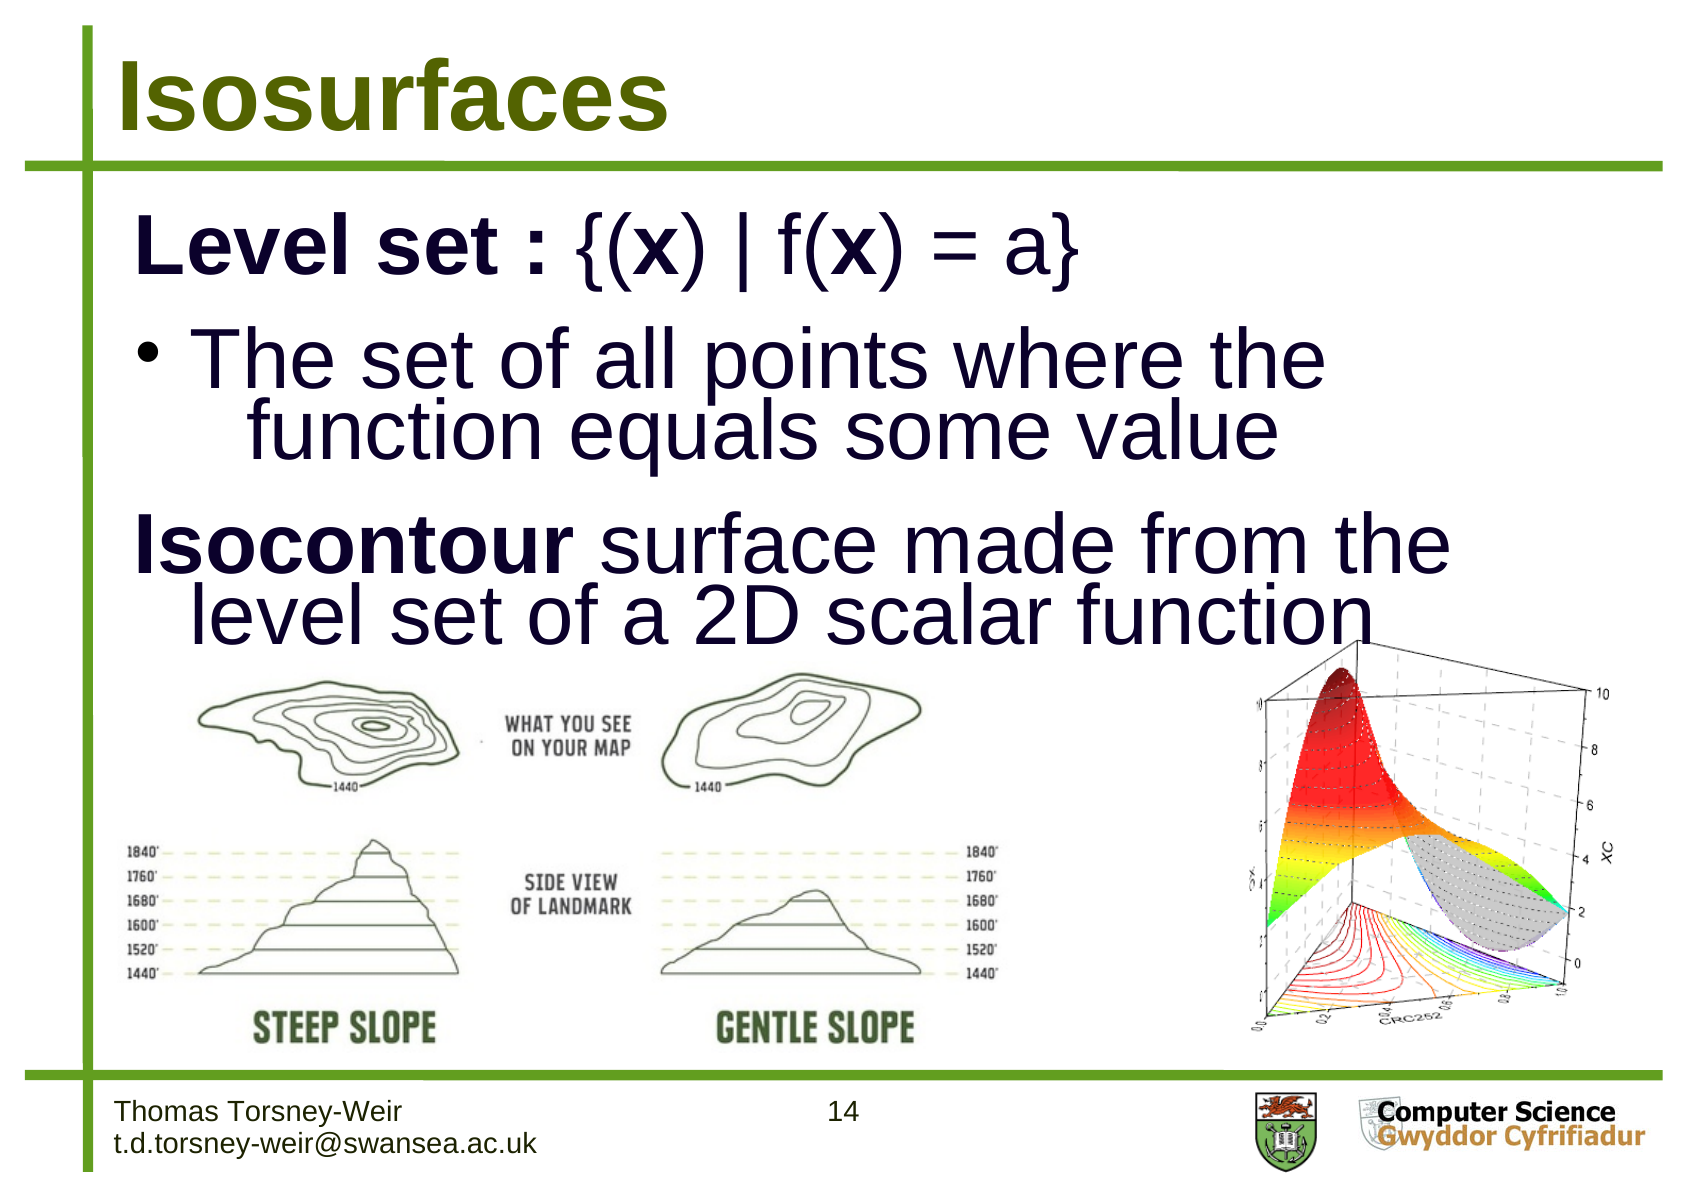

# Isosurfaces
Level set : {(x) | f(x) = a}
The set of all points where the function equals some value
Isocontour surface made from the level set of a 2D scalar function